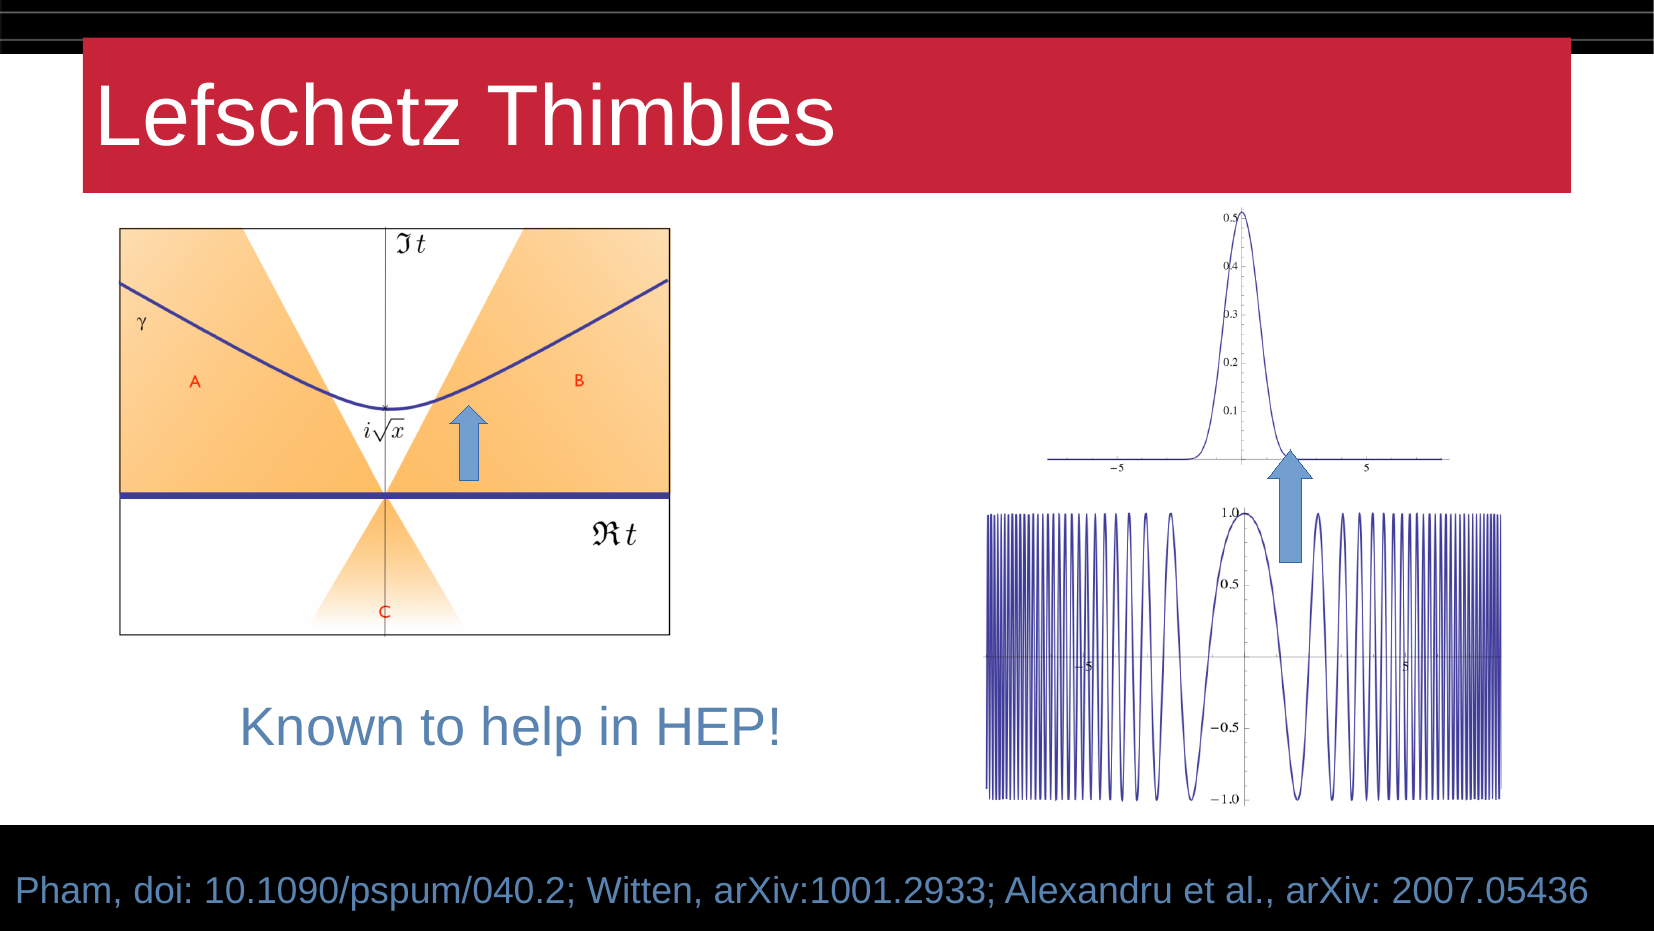

# Lefschetz Thimbles
Known to help in HEP!
Pham, doi: 10.1090/pspum/040.2; Witten, arXiv:1001.2933; Alexandru et al., arXiv: 2007.05436